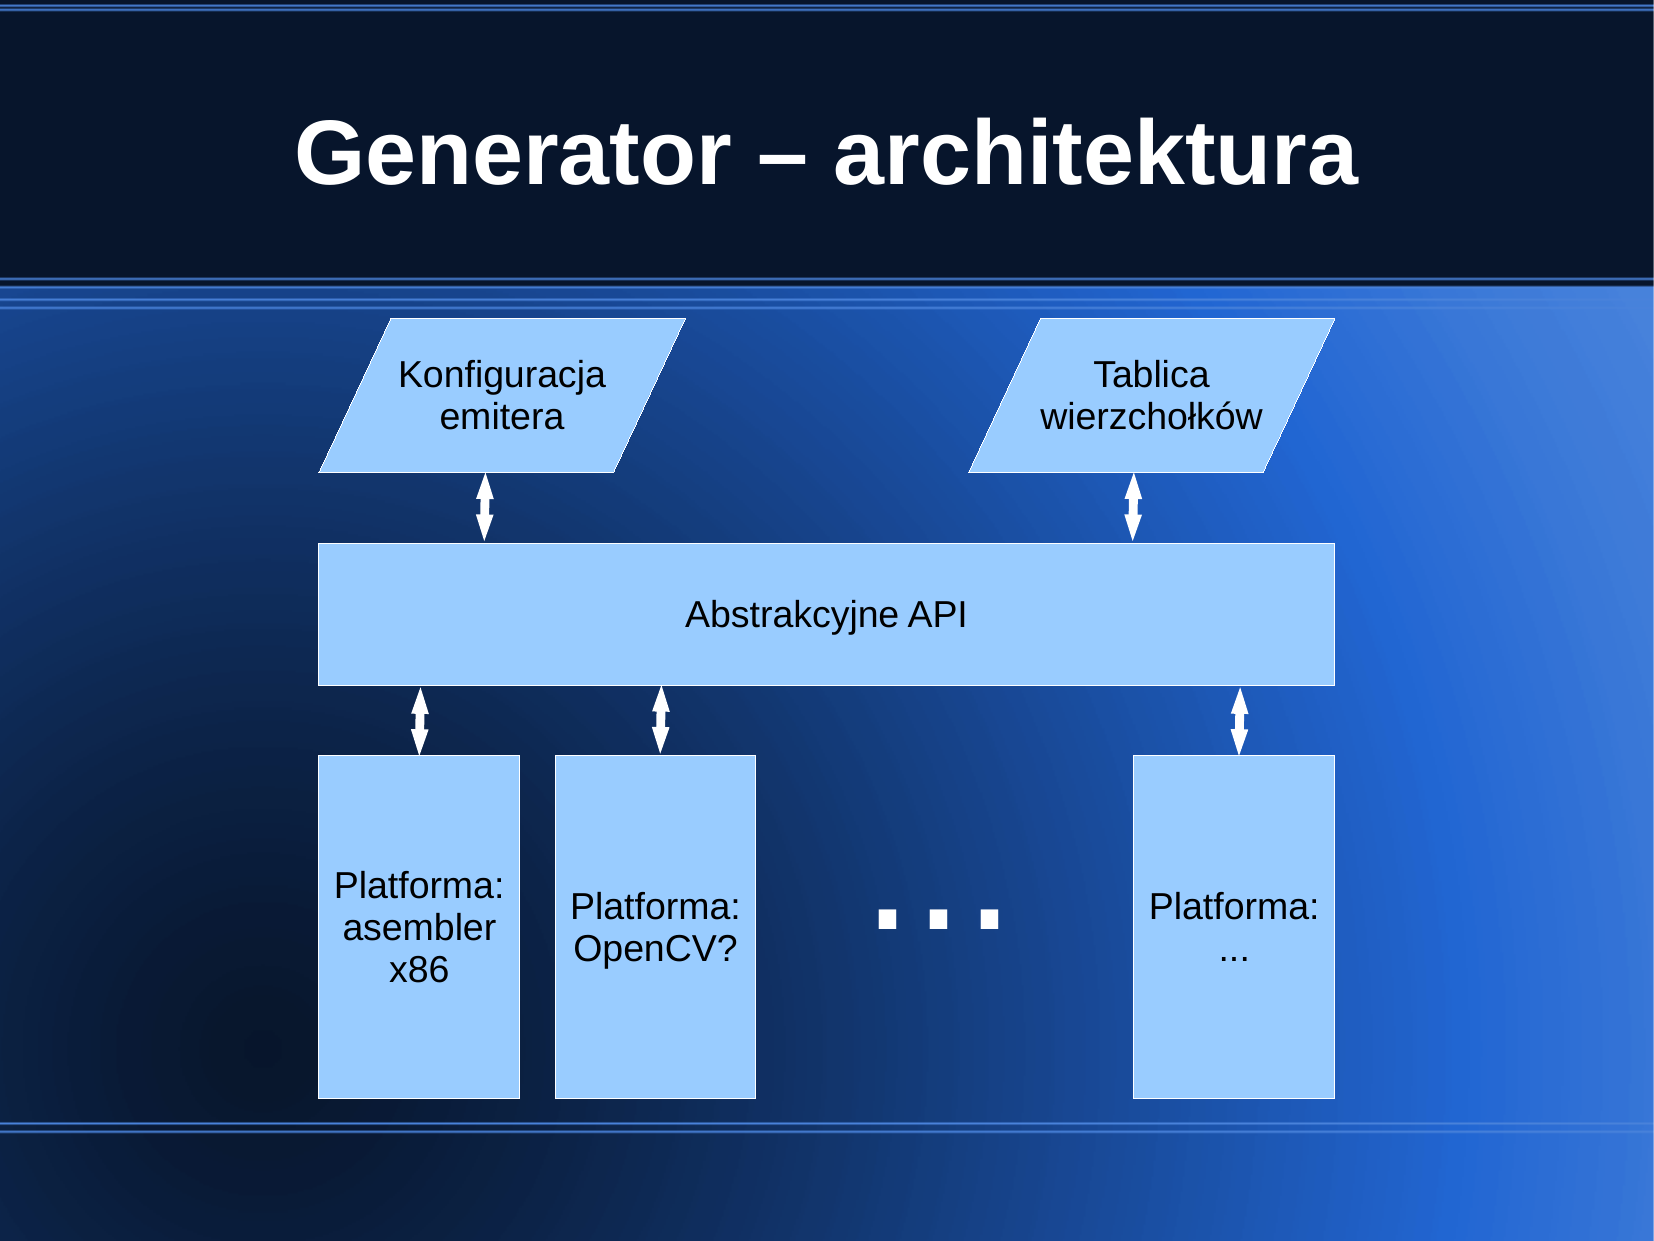

# Generator – architektura
Konfiguracja
emitera
Tablica
wierzchołków
Abstrakcyjne API
Platforma:
asembler
x86
Platforma:
OpenCV?
...
Platforma:
...